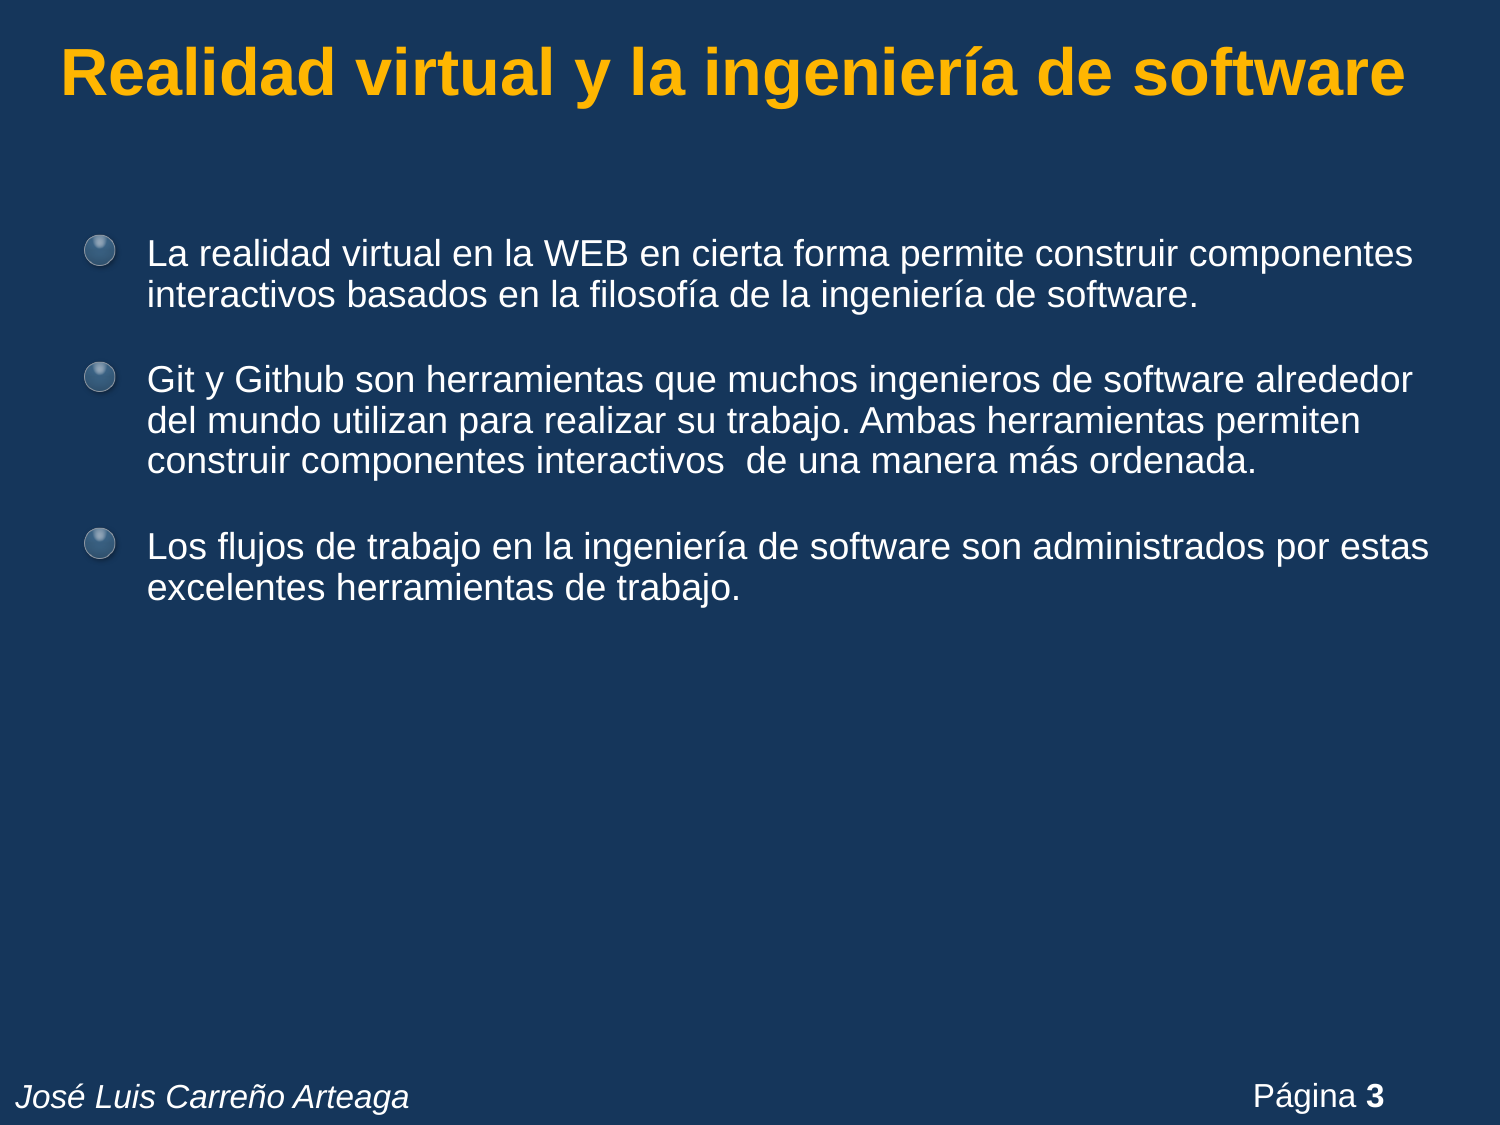

Realidad virtual y la ingeniería de software
# La realidad virtual en la WEB en cierta forma permite construir componentes interactivos basados en la filosofía de la ingeniería de software.
Git y Github son herramientas que muchos ingenieros de software alrededor del mundo utilizan para realizar su trabajo. Ambas herramientas permiten construir componentes interactivos de una manera más ordenada.
Los flujos de trabajo en la ingeniería de software son administrados por estas excelentes herramientas de trabajo.